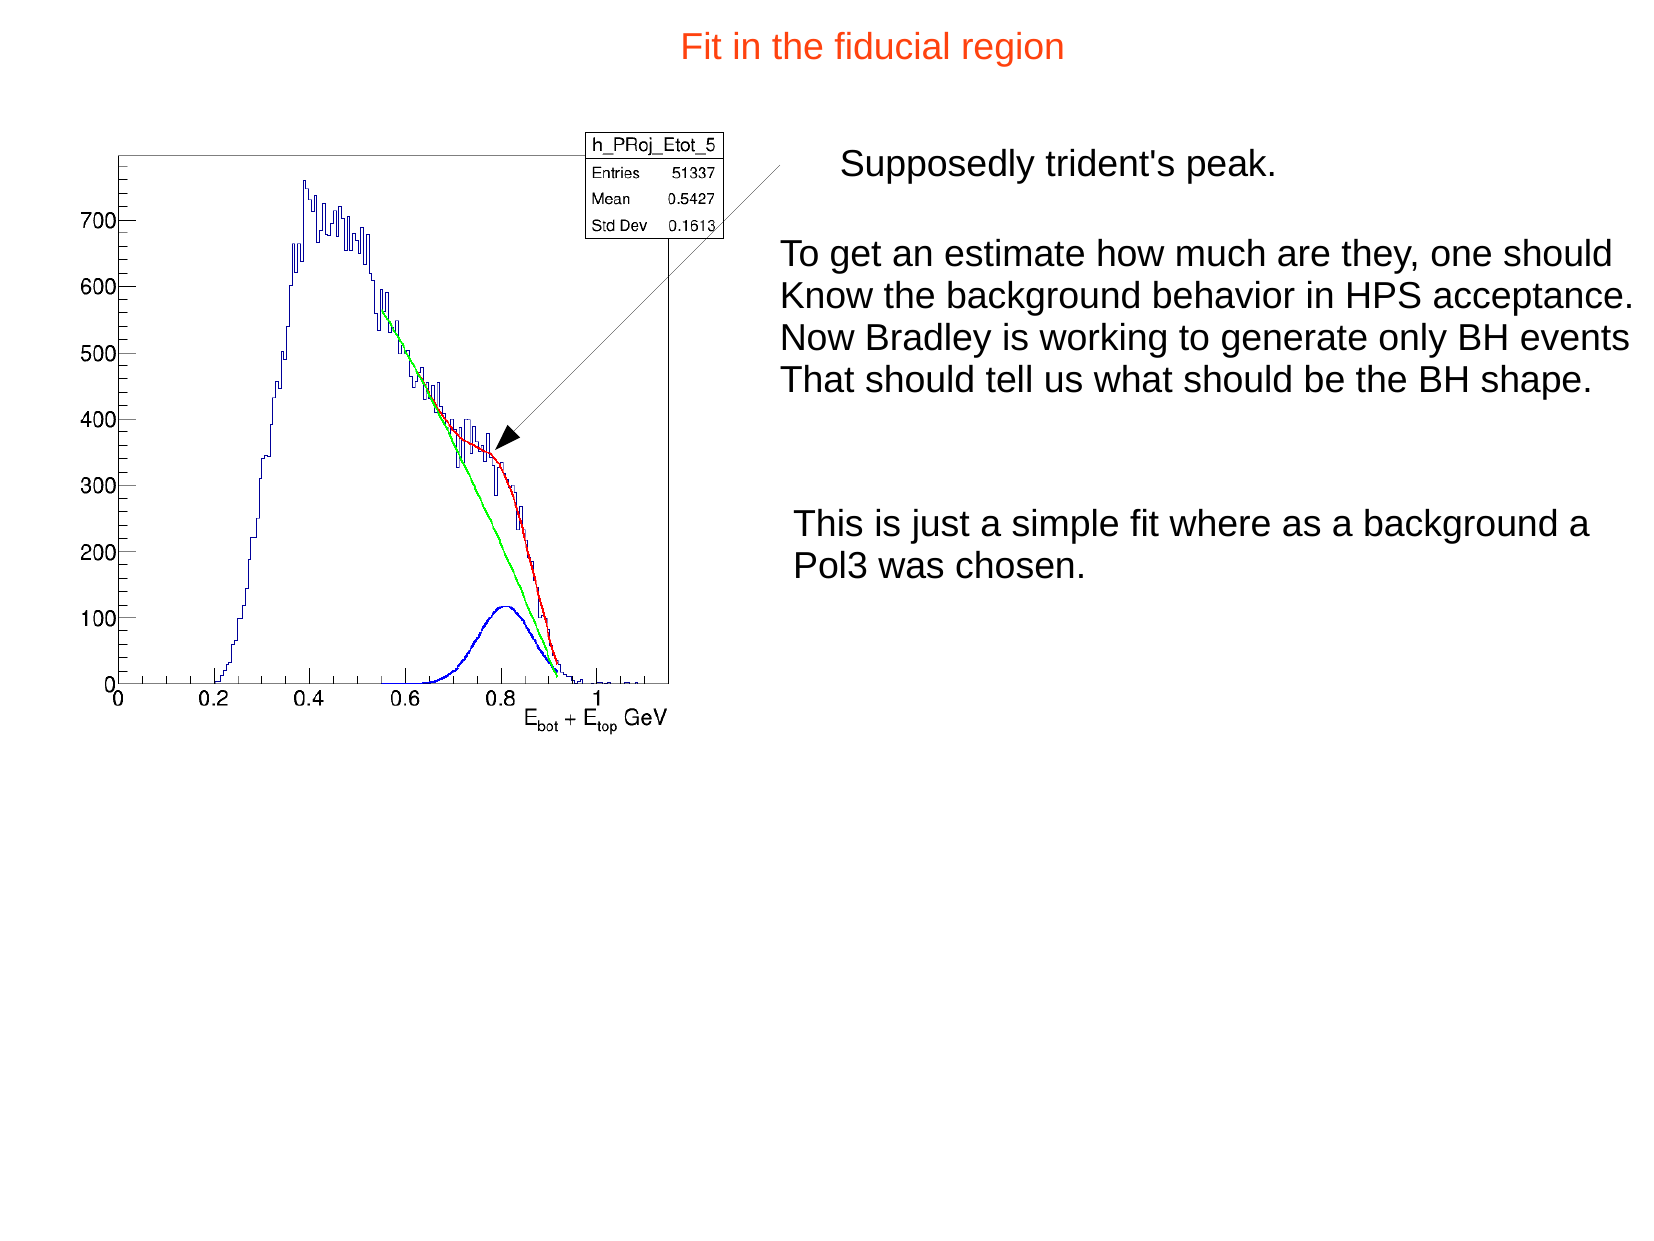

Fit in the fiducial region
Supposedly trident's peak.
To get an estimate how much are they, one should
Know the background behavior in HPS acceptance.
Now Bradley is working to generate only BH events
That should tell us what should be the BH shape.
This is just a simple fit where as a background a
Pol3 was chosen.